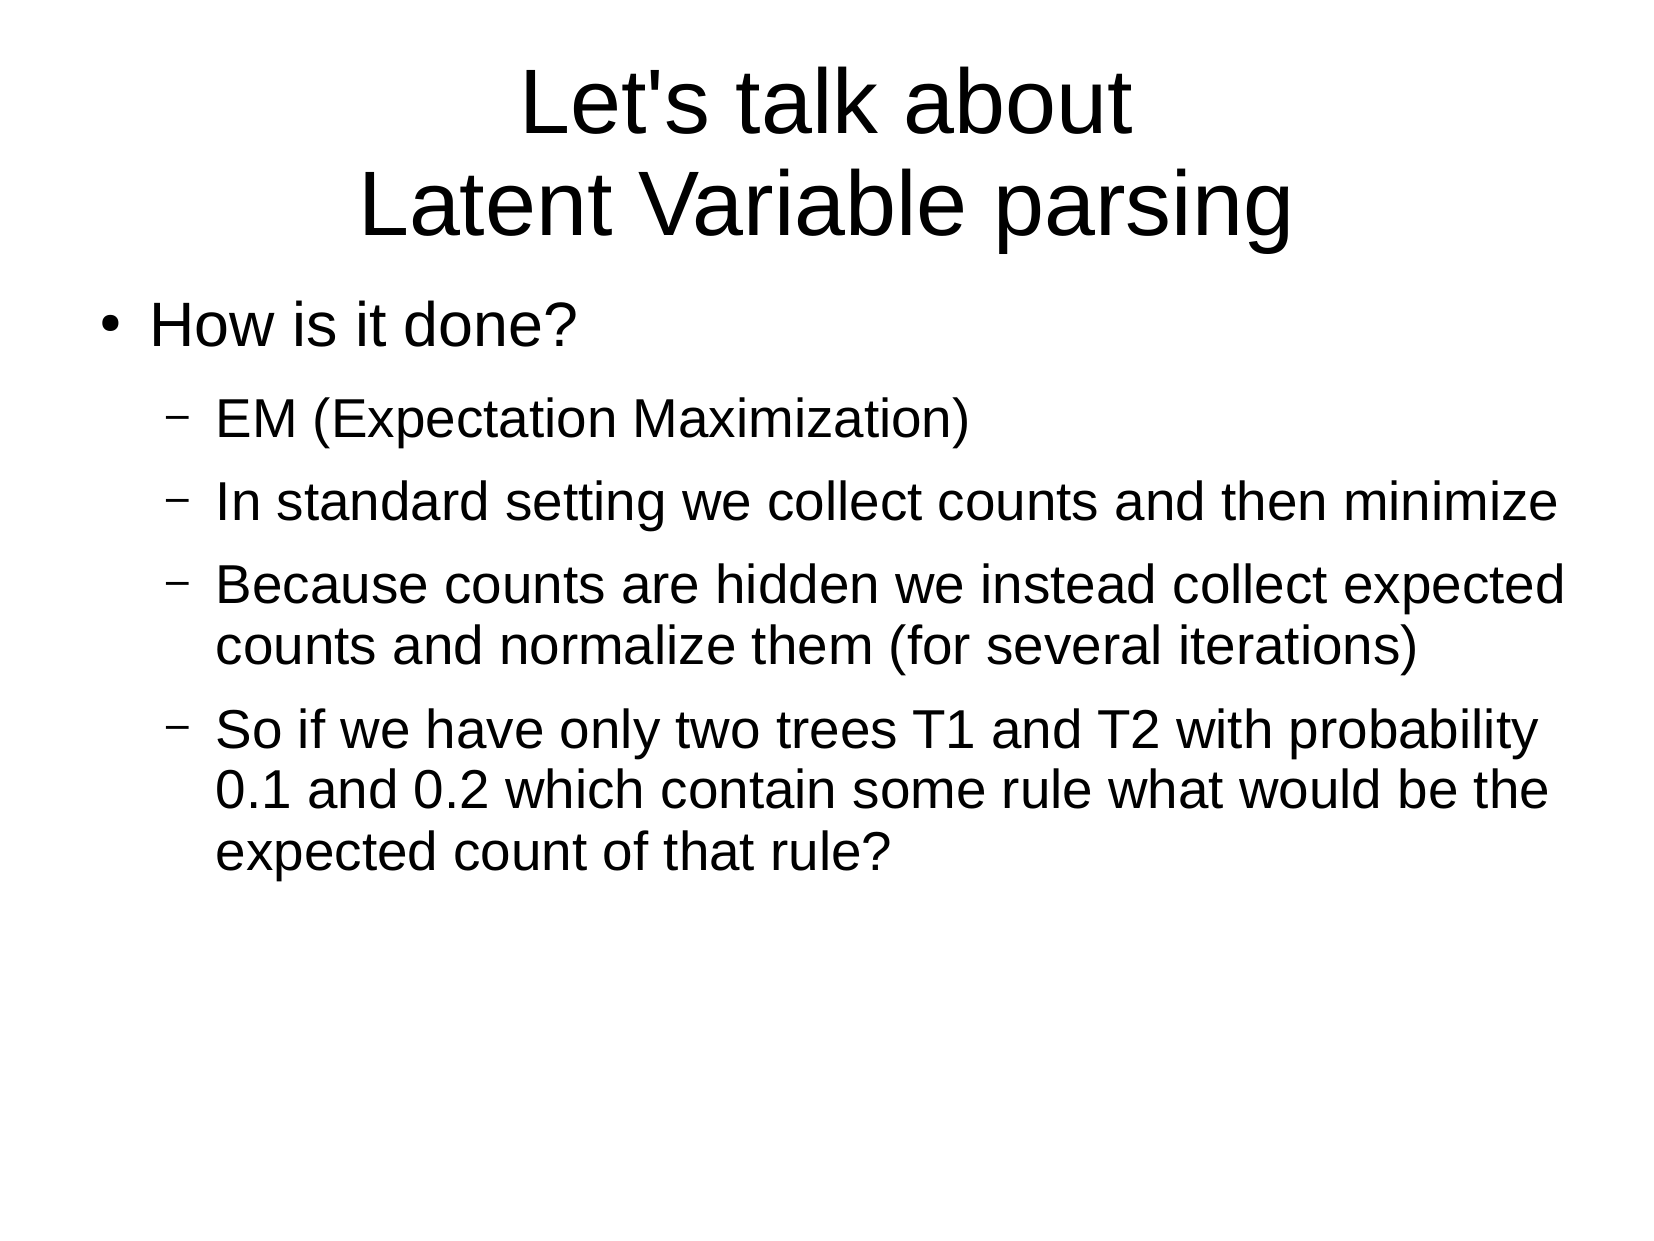

# Let's talk about Latent Variable parsing
How is it done?
EM (Expectation Maximization)
In standard setting we collect counts and then minimize
Because counts are hidden we instead collect expected counts and normalize them (for several iterations)
So if we have only two trees T1 and T2 with probability 0.1 and 0.2 which contain some rule what would be the expected count of that rule?